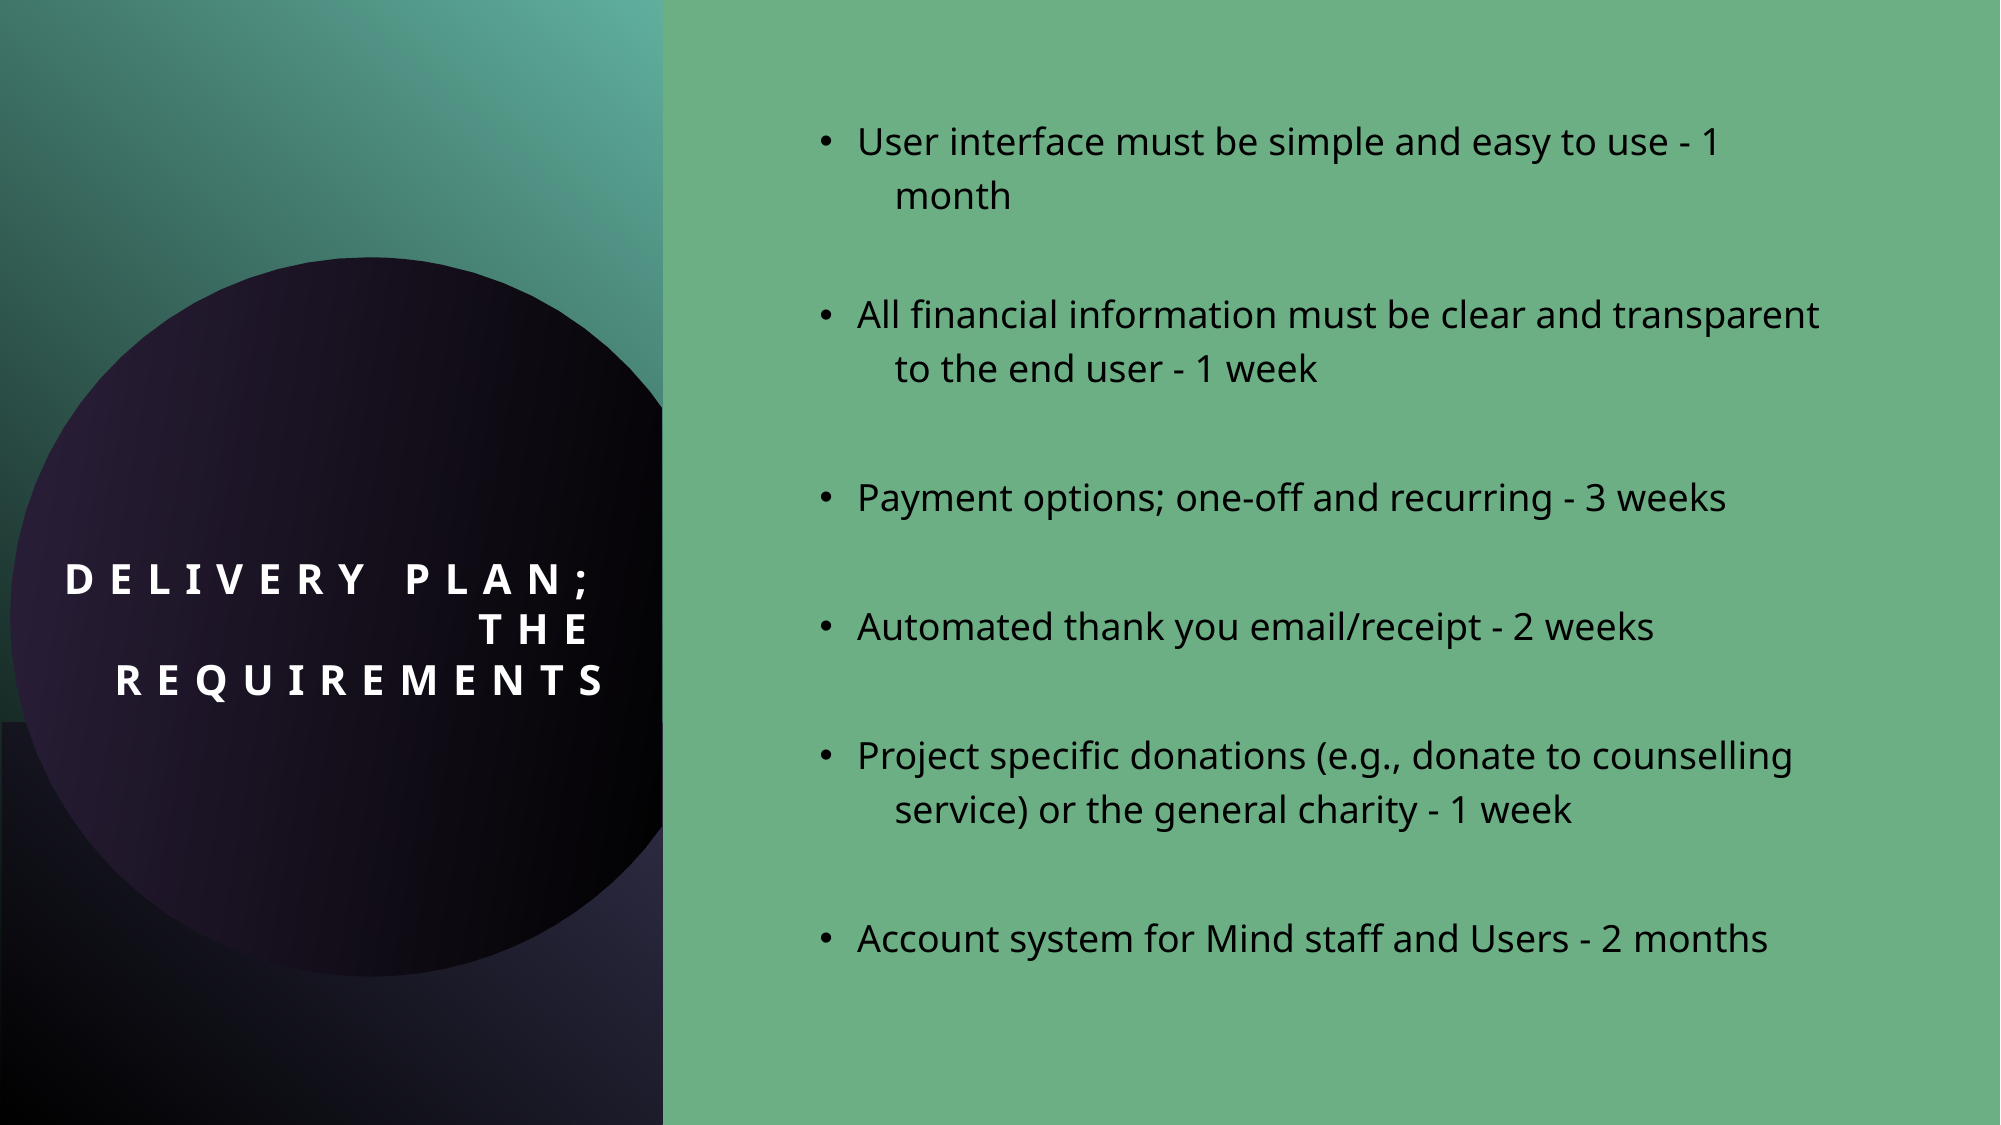

User interface must be simple and easy to use - 1 month
All financial information must be clear and transparent to the end user - 1 week
Payment options; one-off and recurring - 3 weeks
Automated thank you email/receipt - 2 weeks
Project specific donations (e.g., donate to counselling service) or the general charity - 1 week
Account system for Mind staff and Users - 2 months
# Delivery plan; The requirements